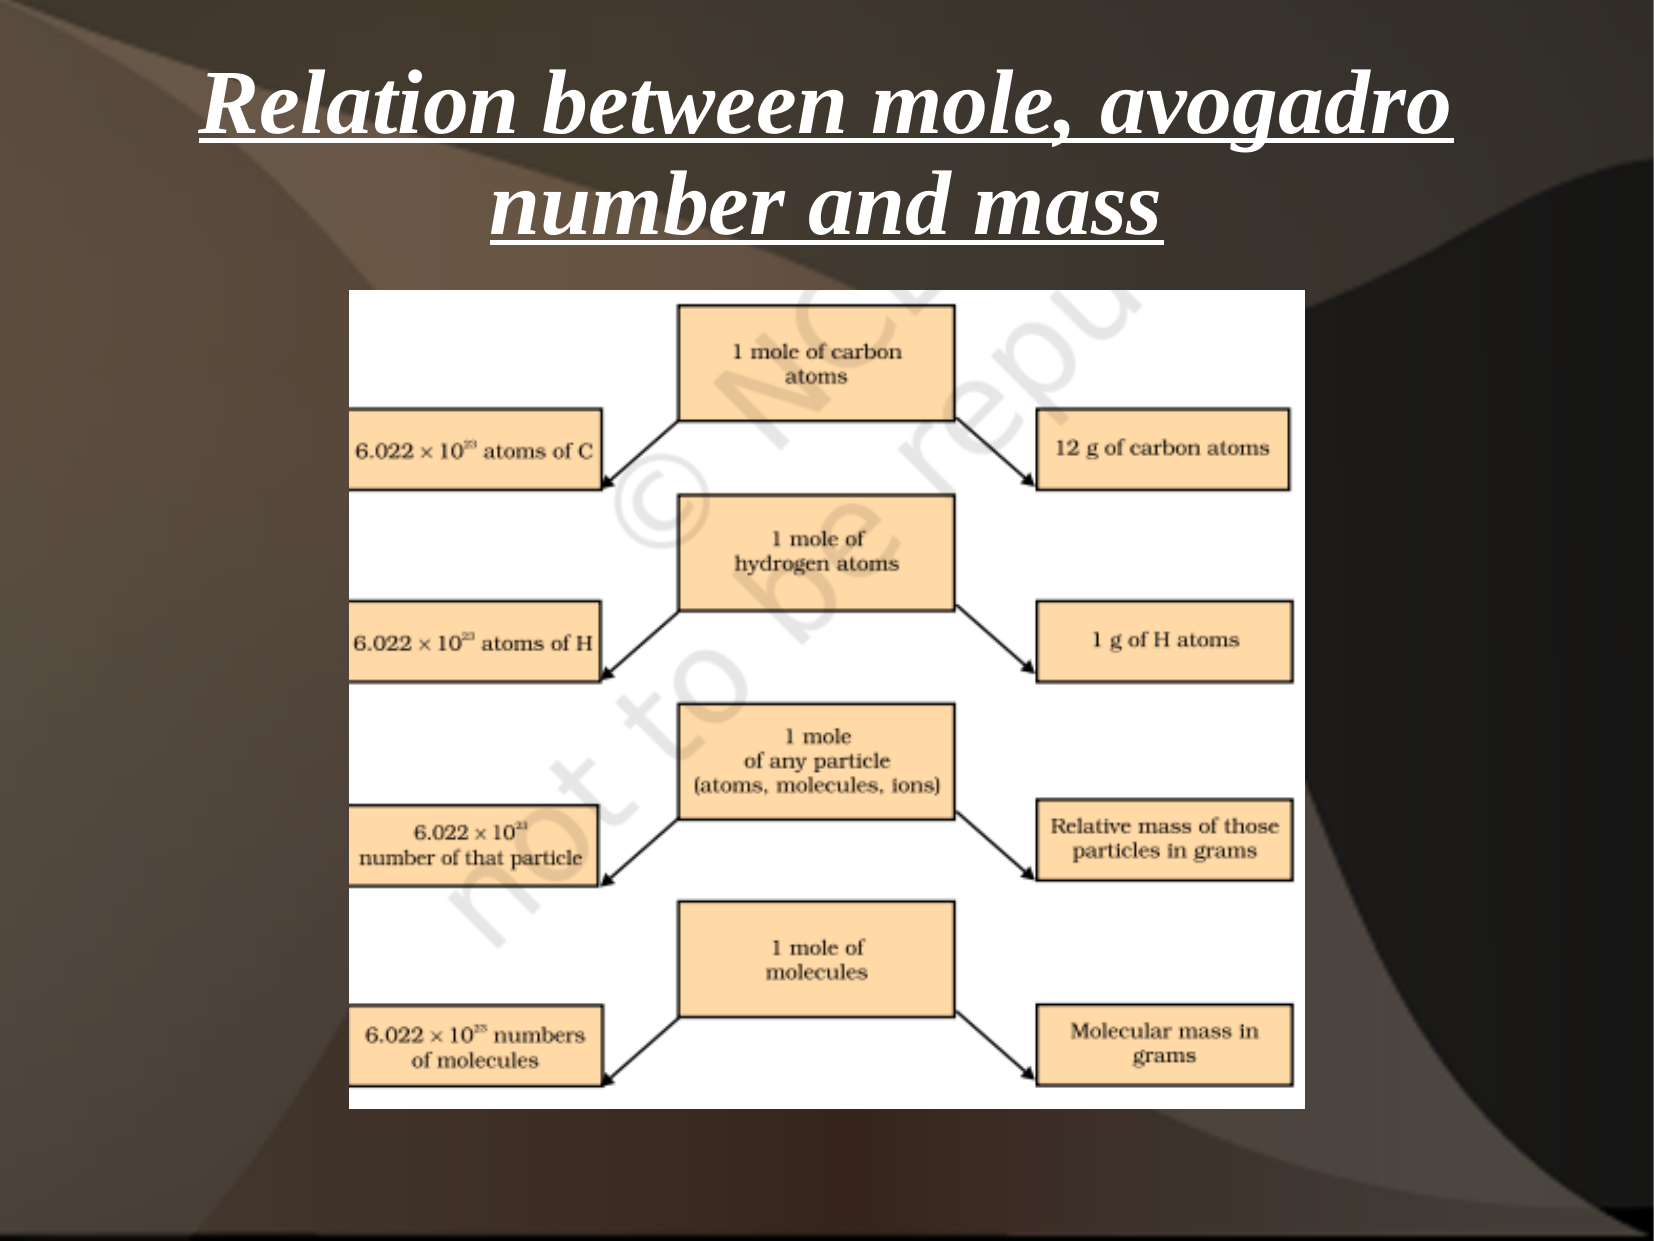

# Relation between mole, avogadro number and mass